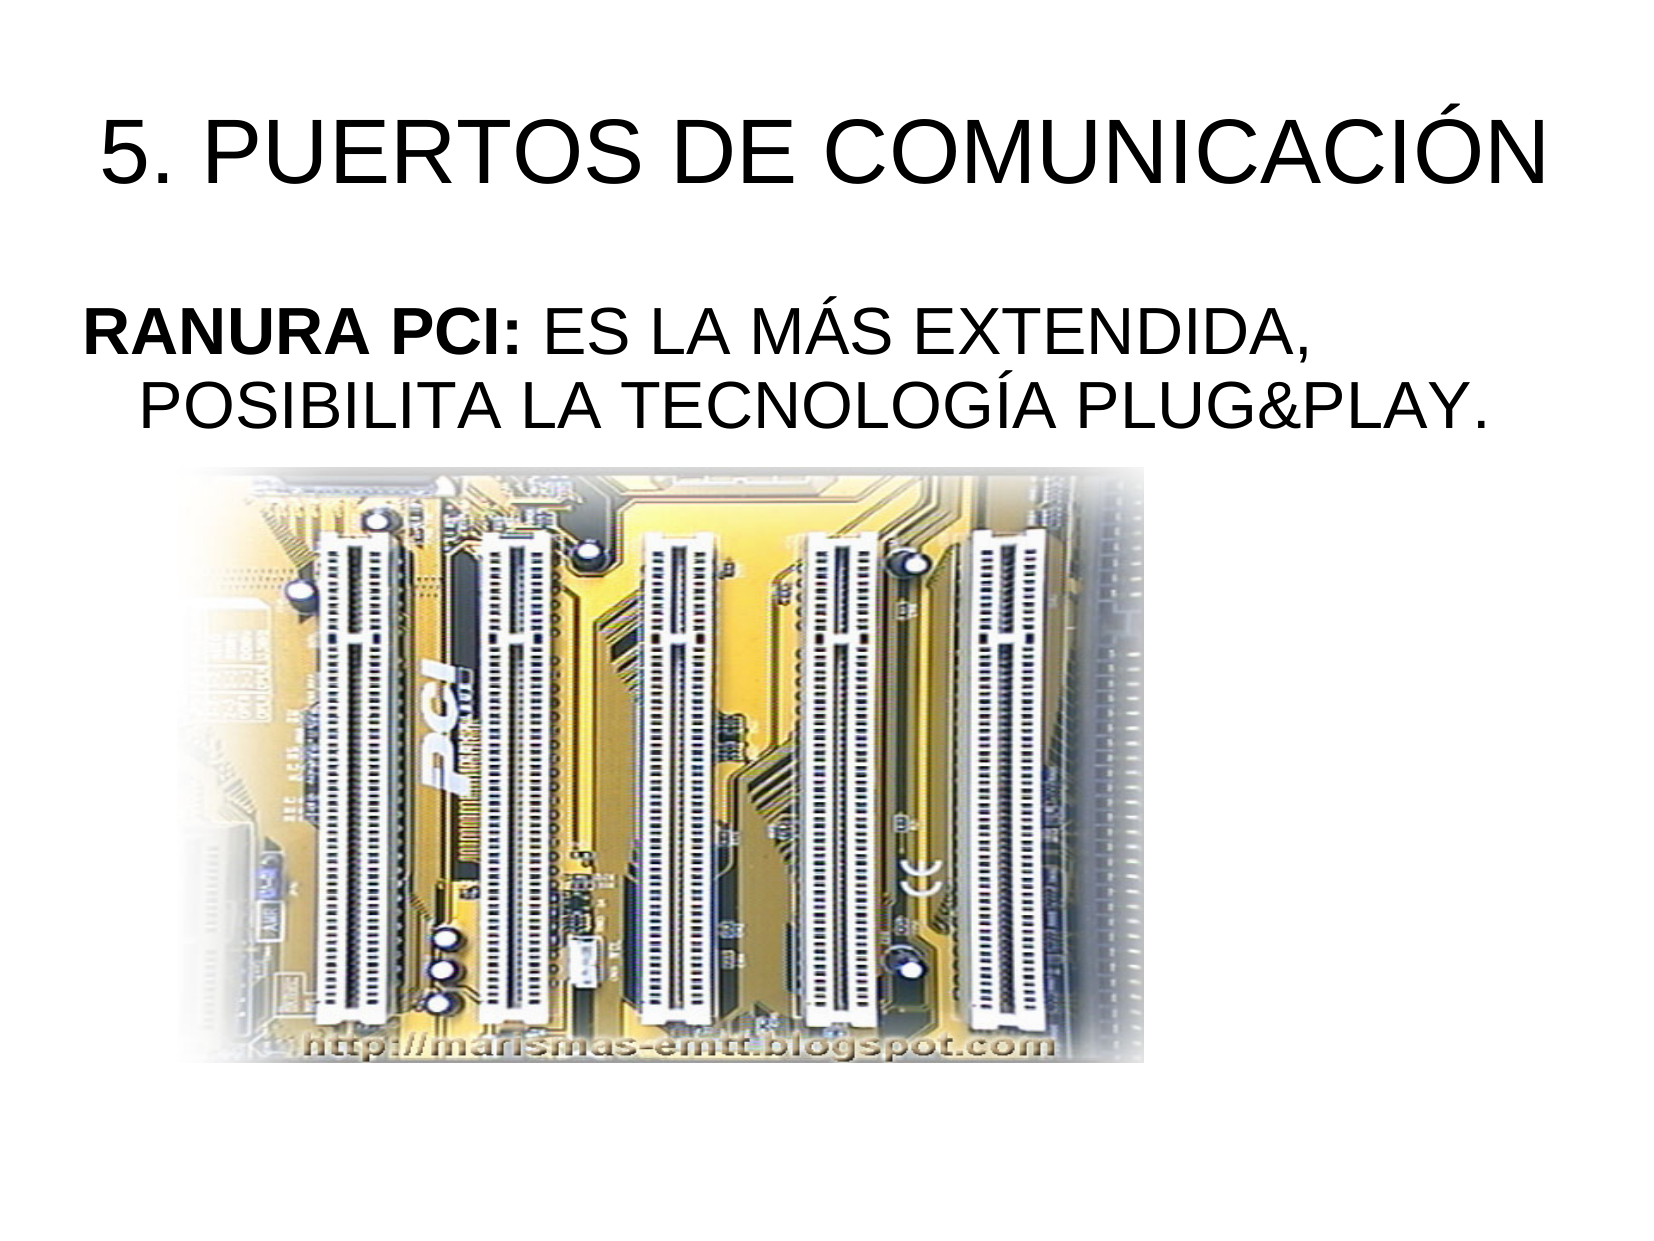

# 5. PUERTOS DE COMUNICACIÓN
RANURA PCI: ES LA MÁS EXTENDIDA, POSIBILITA LA TECNOLOGÍA PLUG&PLAY.